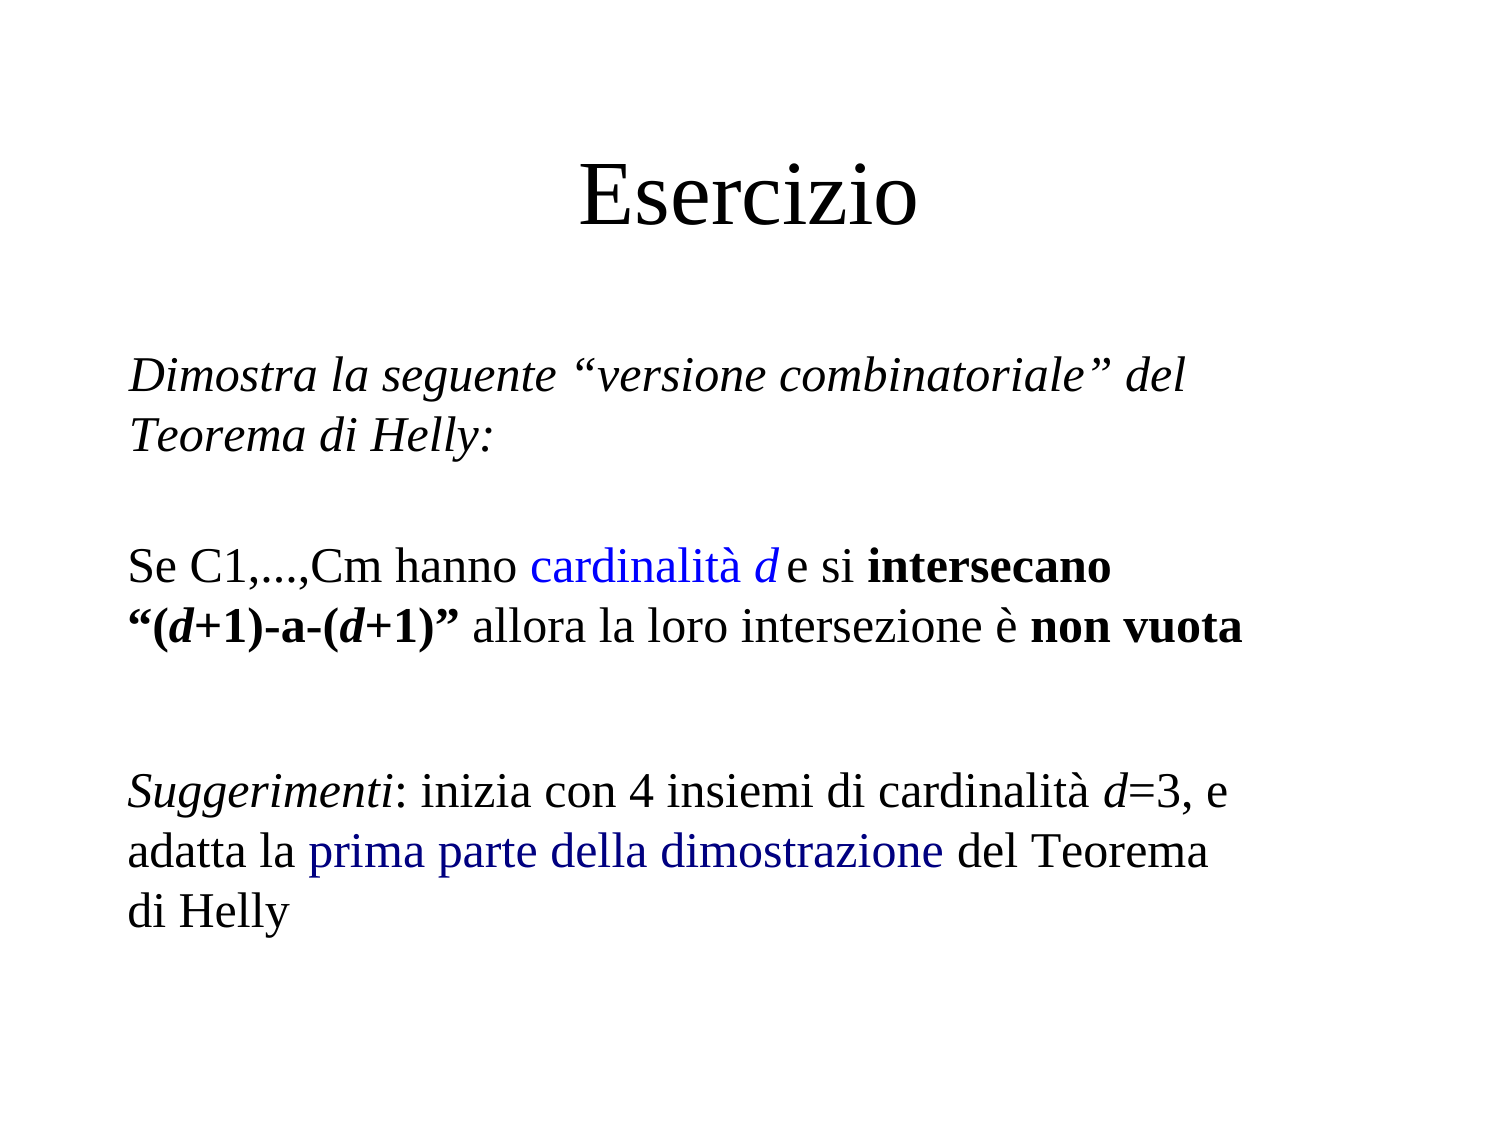

# Esercizio
Dimostra la seguente “versione combinatoriale” del Teorema di Helly:
Se C1,...,Cm hanno cardinalità d e si intersecano “(d+1)-a-(d+1)” allora la loro intersezione è non vuota
Suggerimenti: inizia con 4 insiemi di cardinalità d=3, e adatta la prima parte della dimostrazione del Teorema di Helly